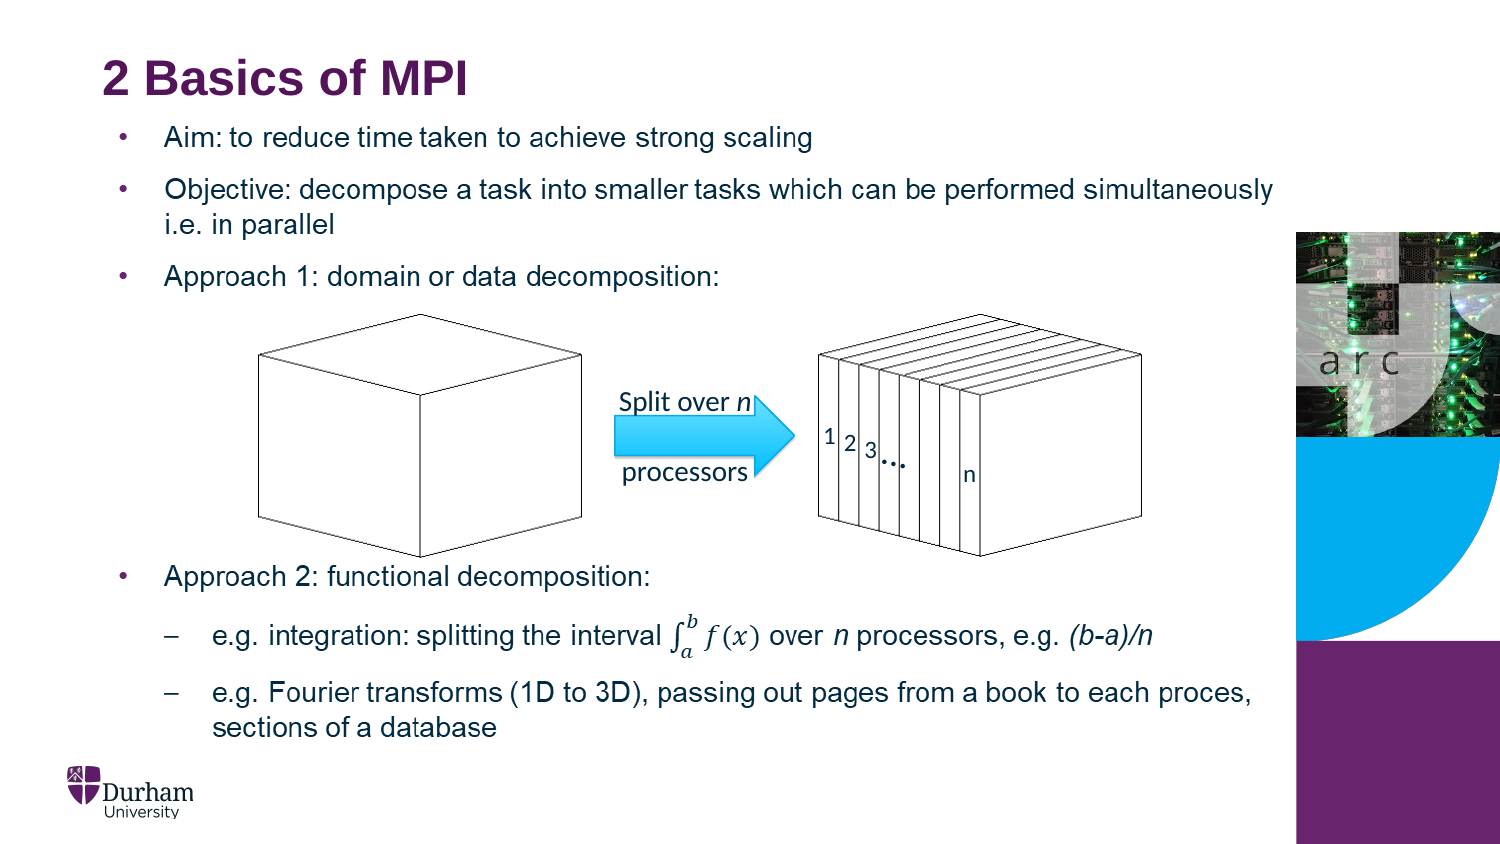

# 2 Basics of MPI
Split over n
processors
1
2
…
3
n